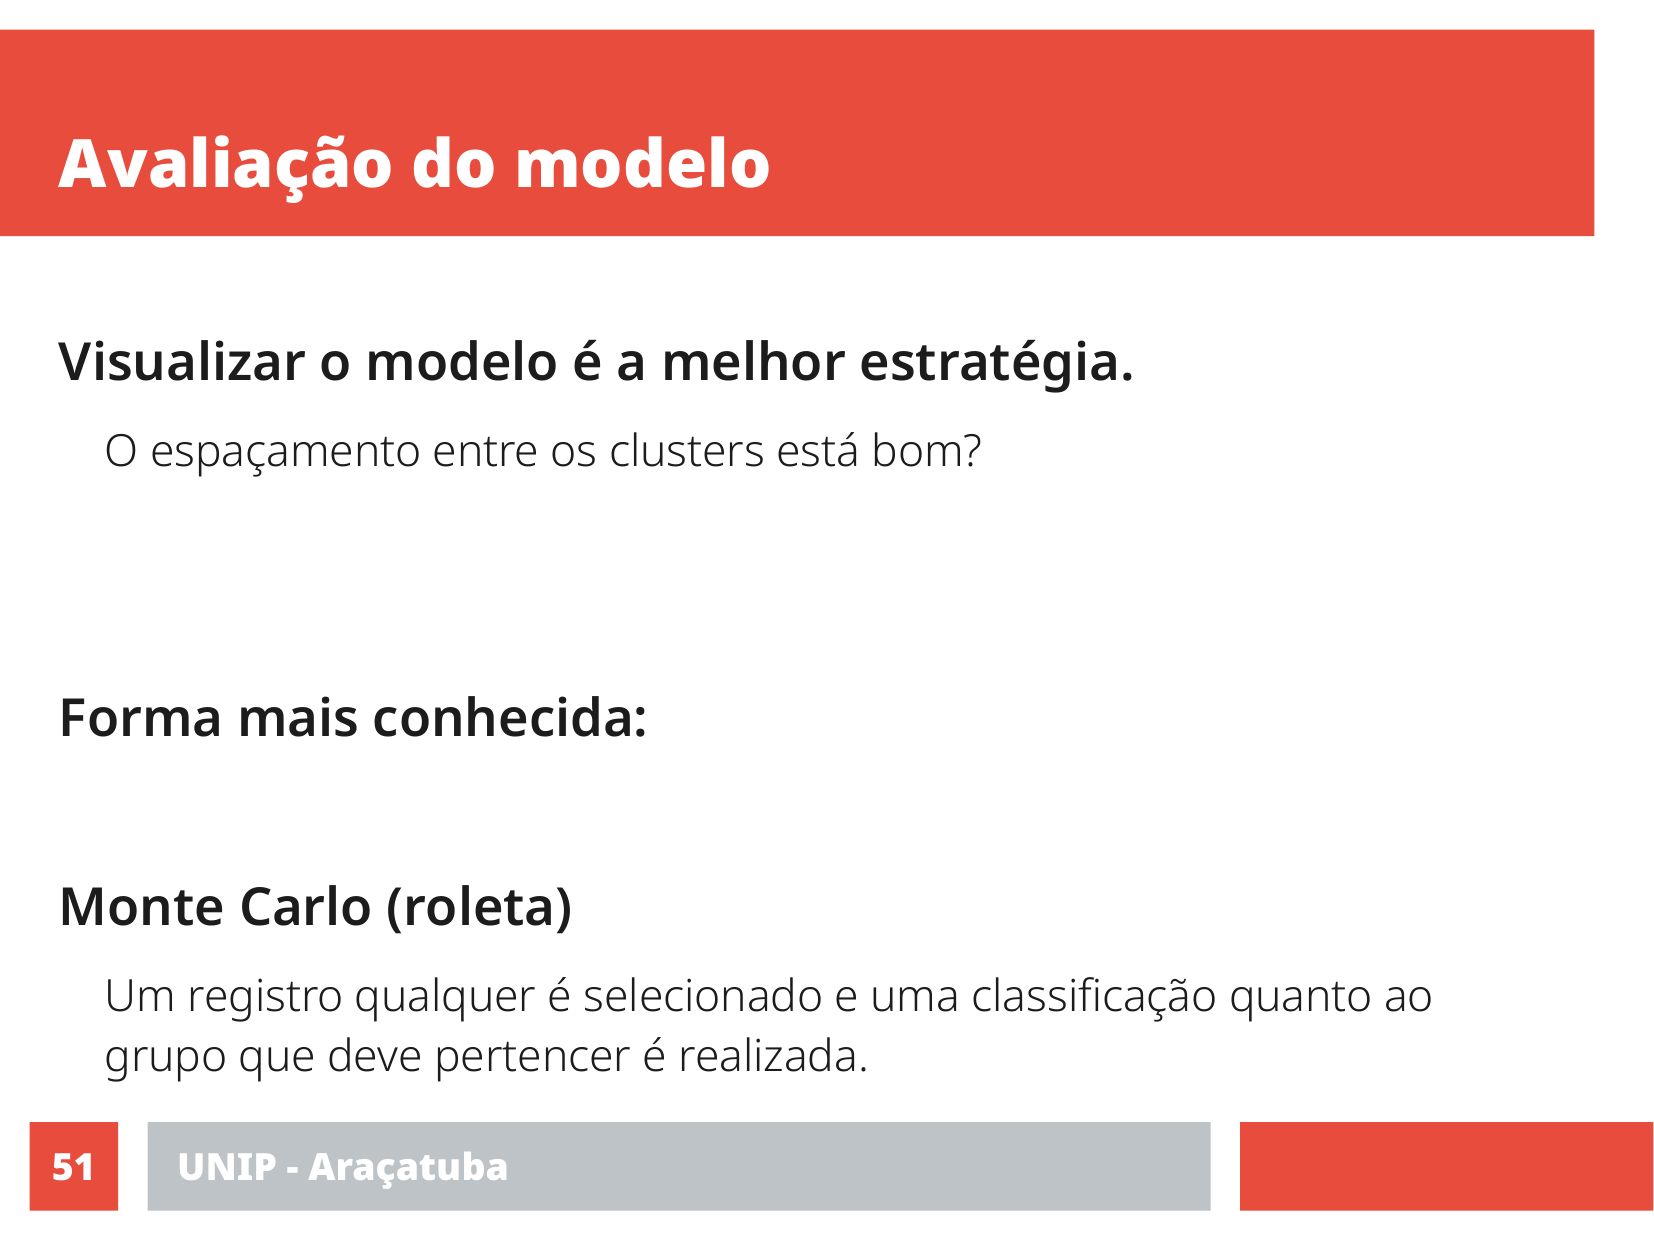

# Avaliação do modelo
Visualizar o modelo é a melhor estratégia.
O espaçamento entre os clusters está bom?
Forma mais conhecida:
Monte Carlo (roleta)
Um registro qualquer é selecionado e uma classificação quanto ao grupo que deve pertencer é realizada.
51
UNIP - Araçatuba